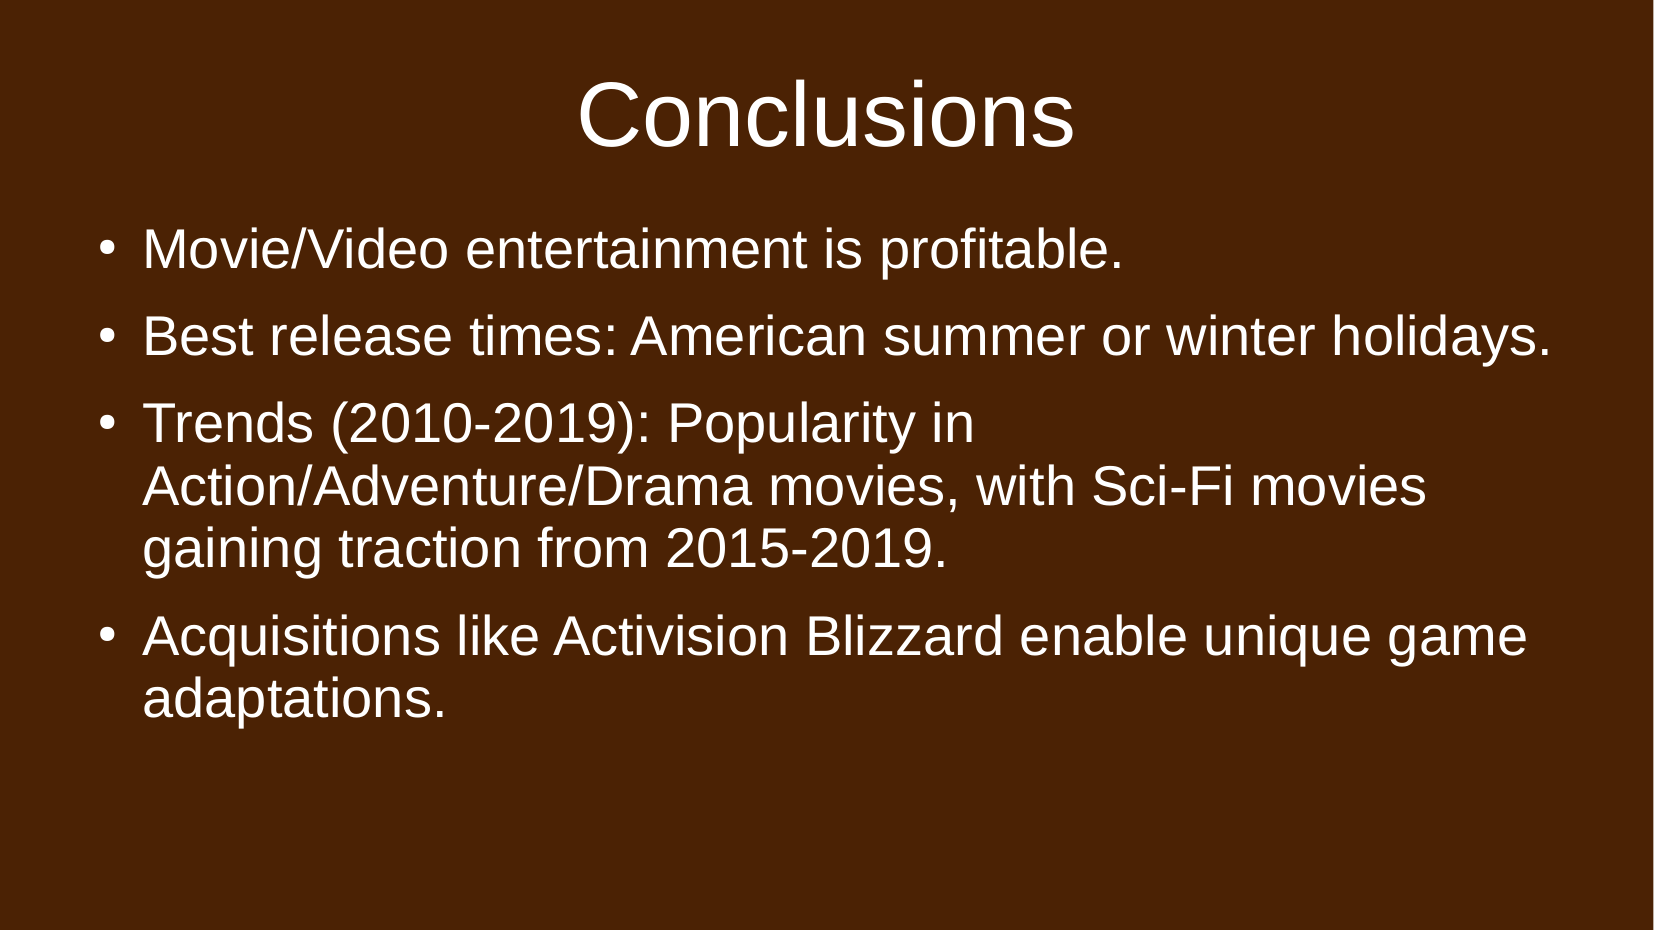

# Conclusions
Movie/Video entertainment is profitable.
Best release times: American summer or winter holidays.
Trends (2010-2019): Popularity in Action/Adventure/Drama movies, with Sci-Fi movies gaining traction from 2015-2019.
Acquisitions like Activision Blizzard enable unique game adaptations.